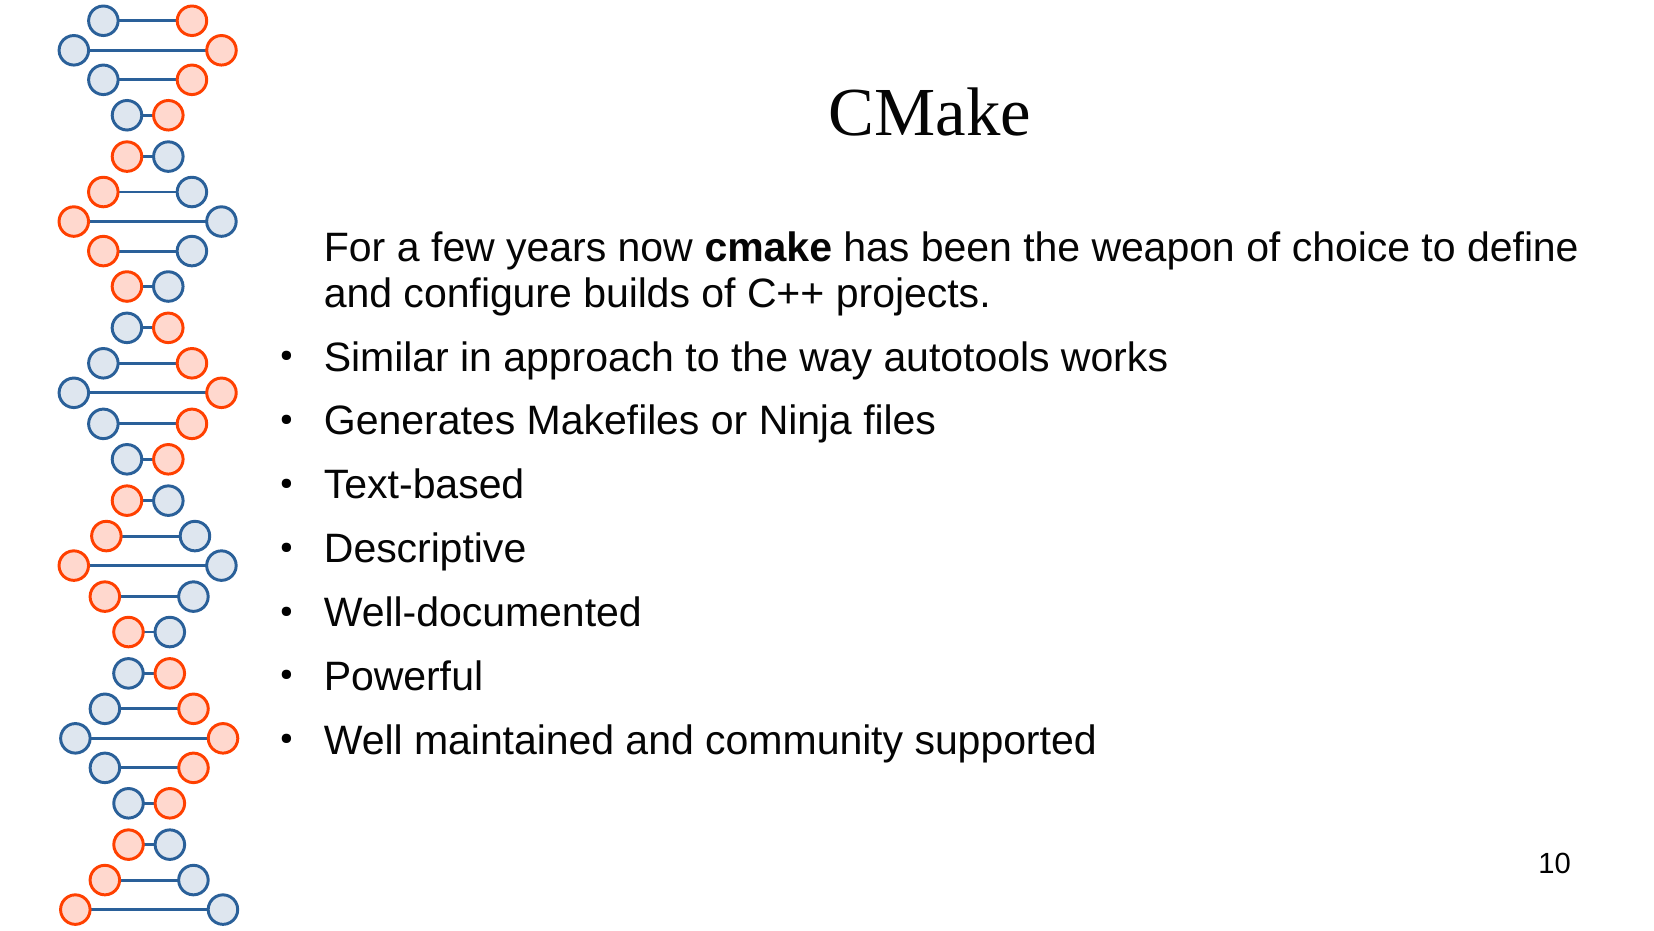

# CMake
For a few years now cmake has been the weapon of choice to define and configure builds of C++ projects.
Similar in approach to the way autotools works
Generates Makefiles or Ninja files
Text-based
Descriptive
Well-documented
Powerful
Well maintained and community supported
10